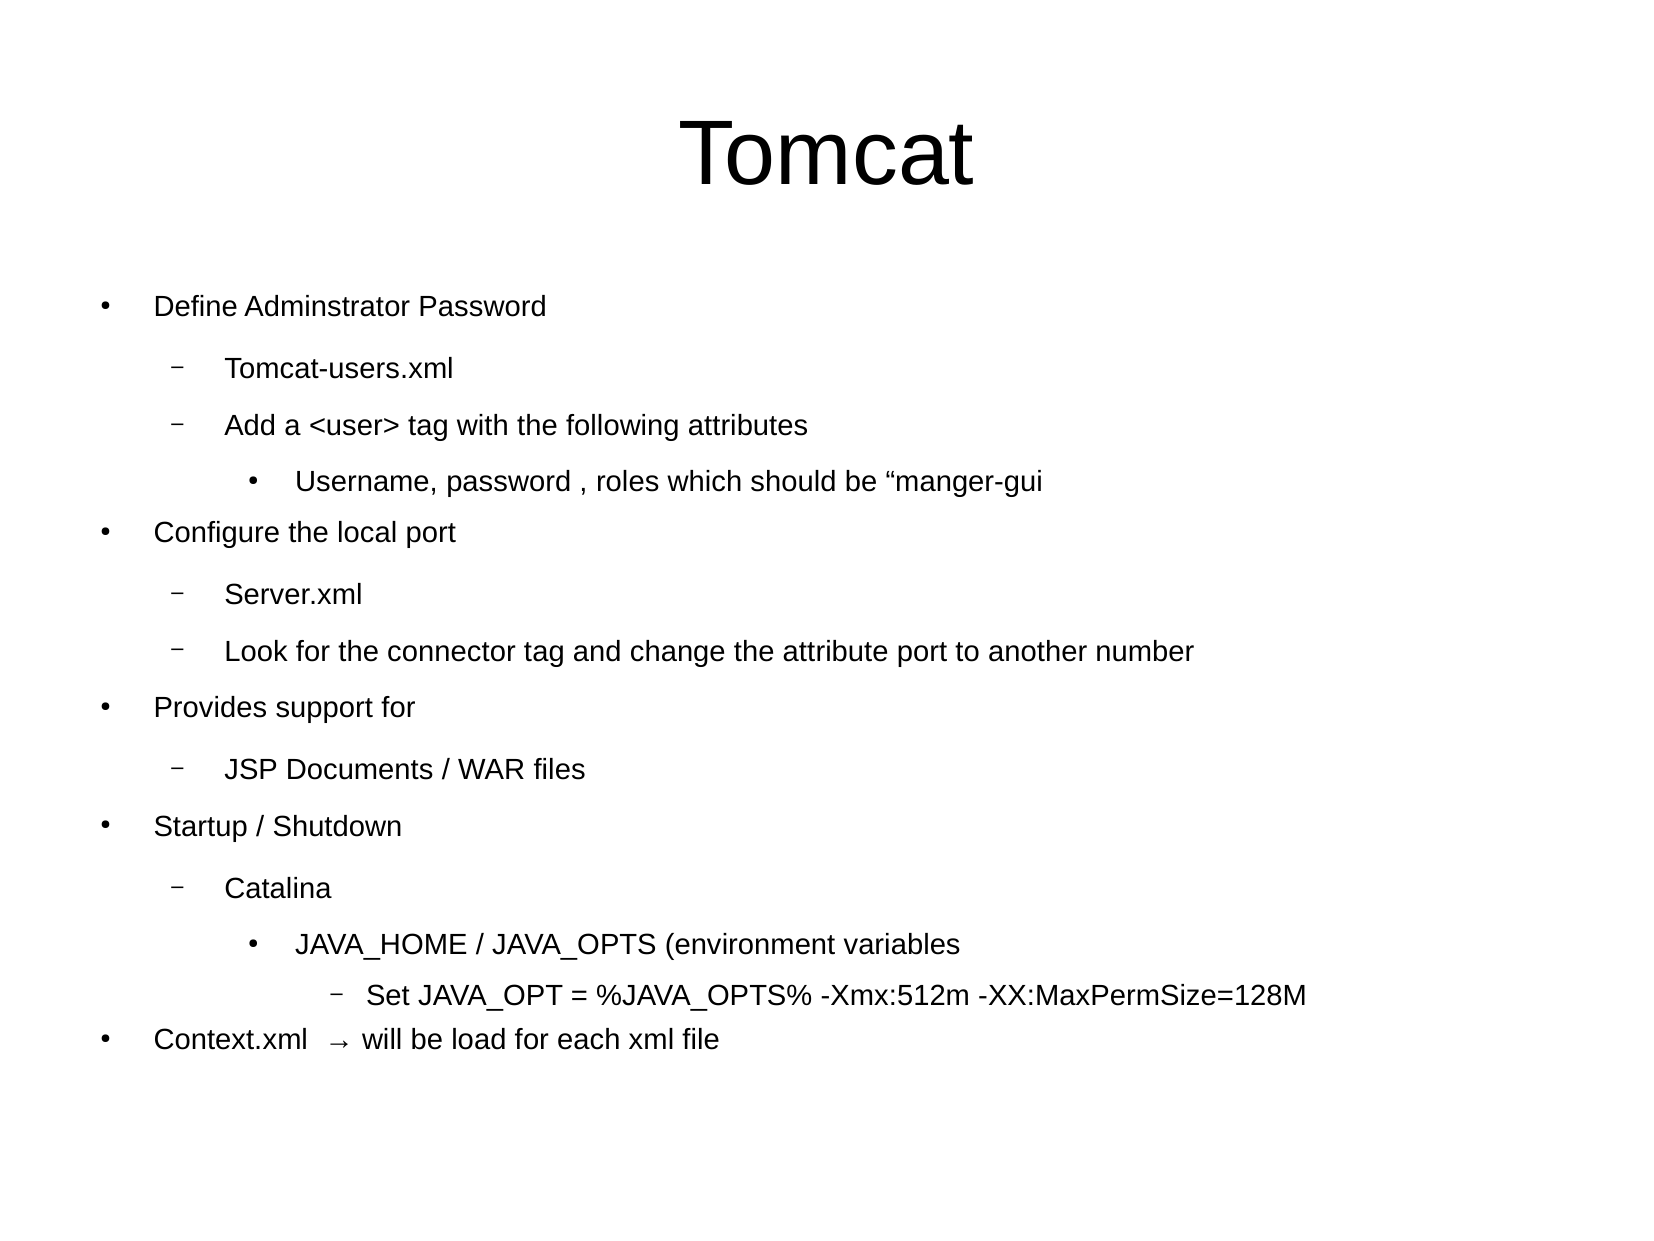

# Tomcat
Define Adminstrator Password
Tomcat-users.xml
Add a <user> tag with the following attributes
Username, password , roles which should be “manger-gui
Configure the local port
Server.xml
Look for the connector tag and change the attribute port to another number
Provides support for
JSP Documents / WAR files
Startup / Shutdown
Catalina
JAVA_HOME / JAVA_OPTS (environment variables
Set JAVA_OPT = %JAVA_OPTS% -Xmx:512m -XX:MaxPermSize=128M
Context.xml → will be load for each xml file